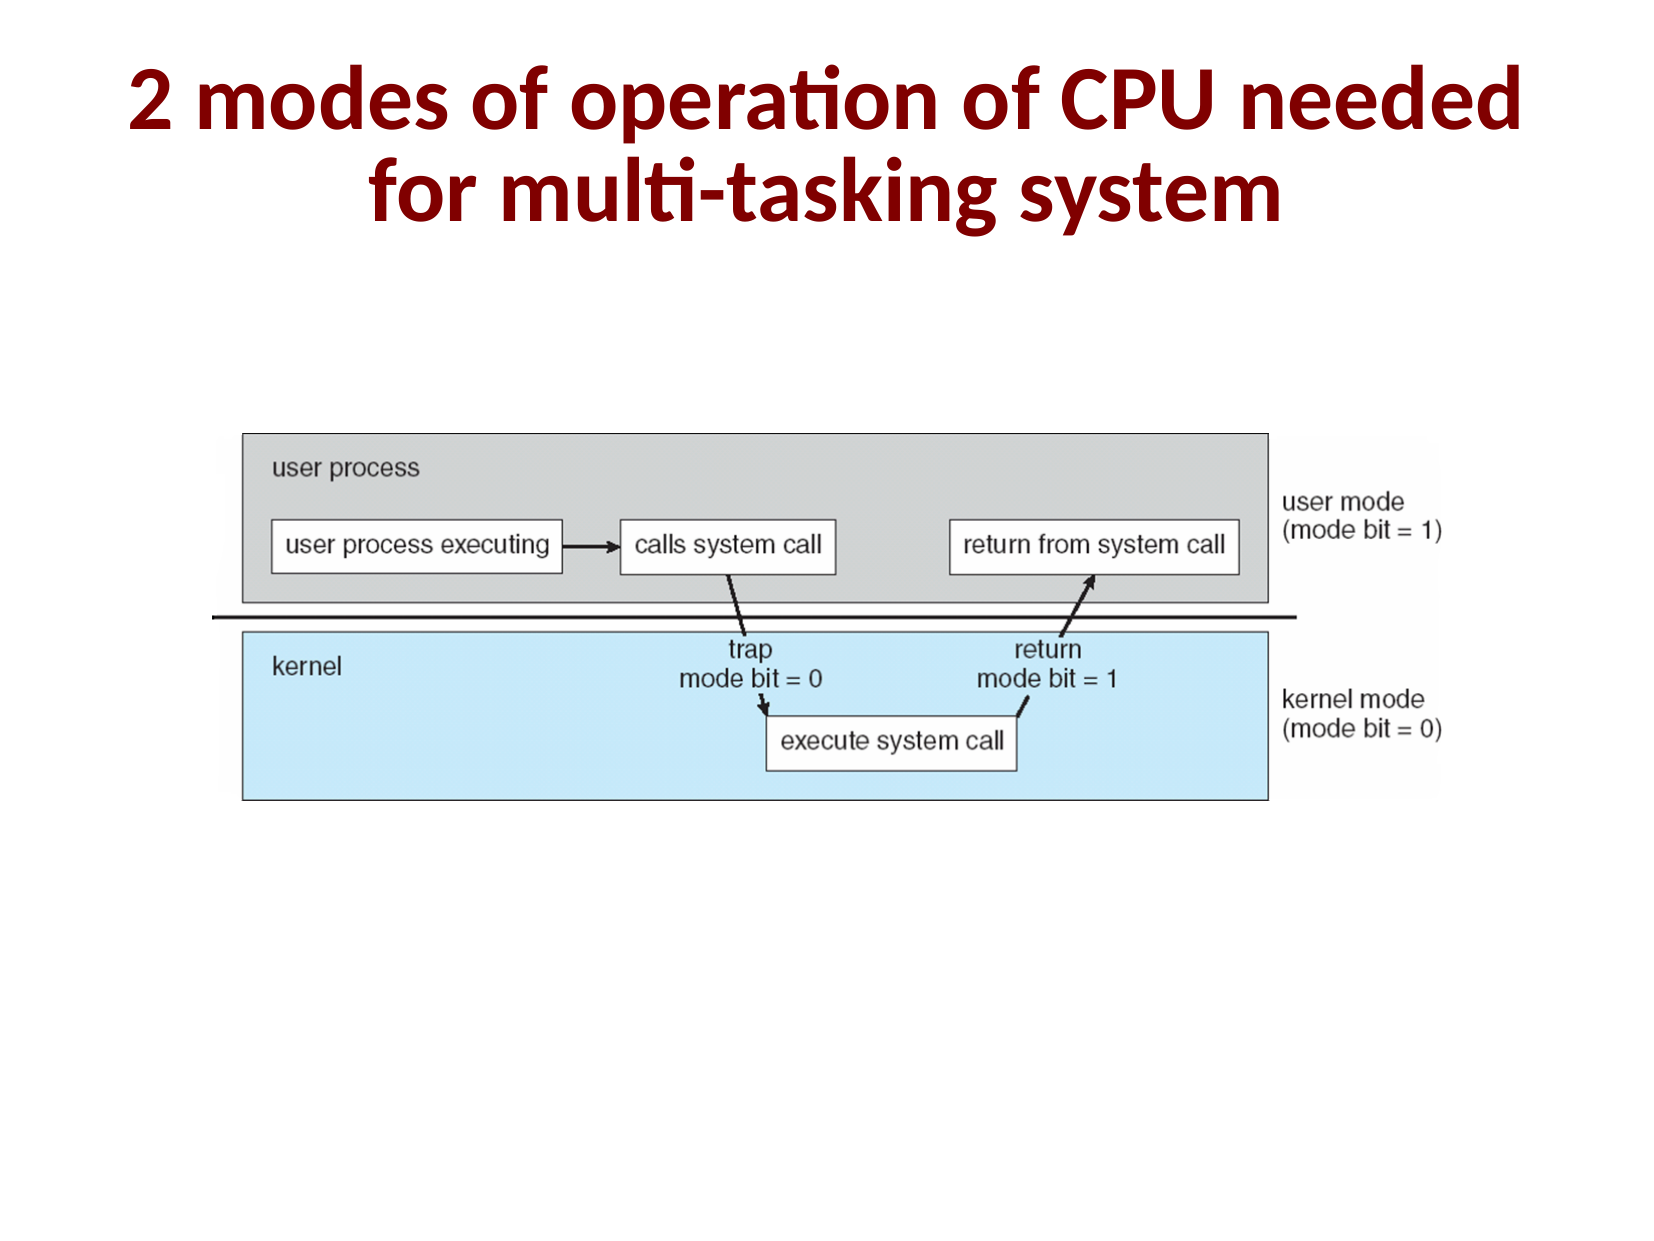

# 2 modes of operation of CPU needed for multi-tasking system